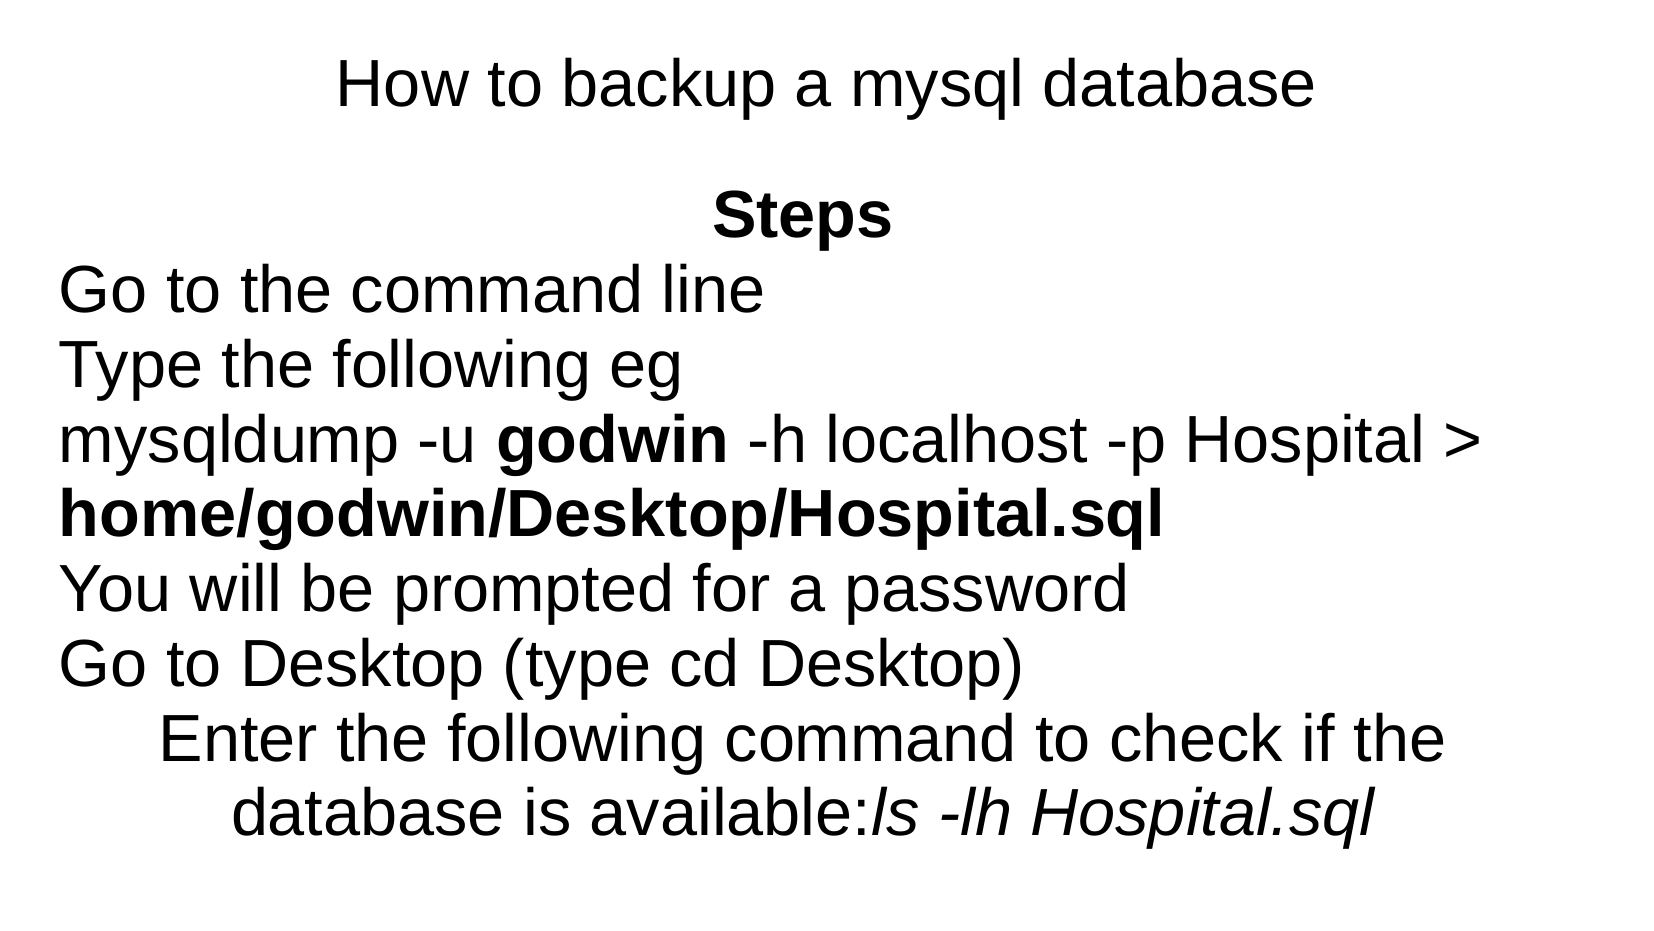

# How to backup a mysql database
Steps
Go to the command line
Type the following eg
mysqldump -u godwin -h localhost -p Hospital > home/godwin/Desktop/Hospital.sql
You will be prompted for a password
Go to Desktop (type cd Desktop)
Enter the following command to check if the database is available:ls -lh Hospital.sql